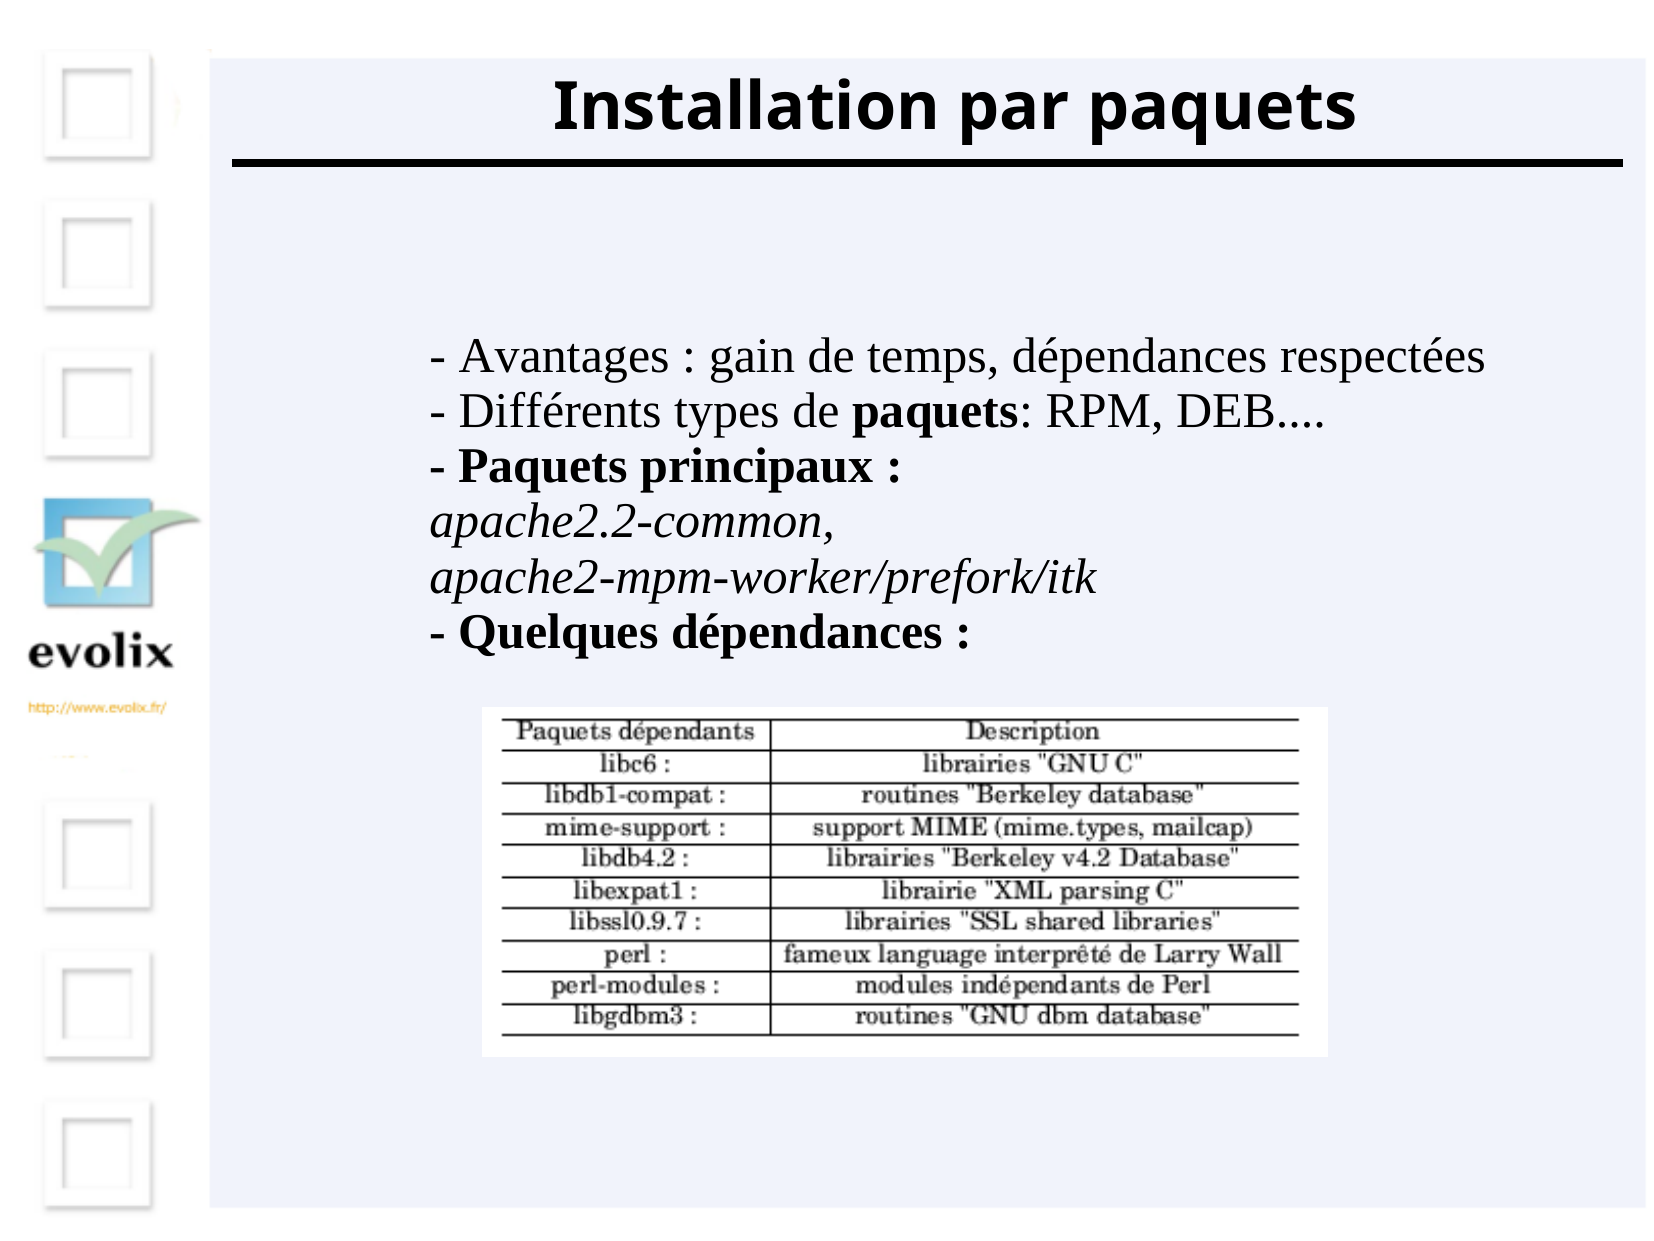

# Installation par paquets
- Avantages : gain de temps, dépendances respectées
- Différents types de paquets: RPM, DEB....
- Paquets principaux :
apache2.2-common,
apache2-mpm-worker/prefork/itk
- Quelques dépendances :